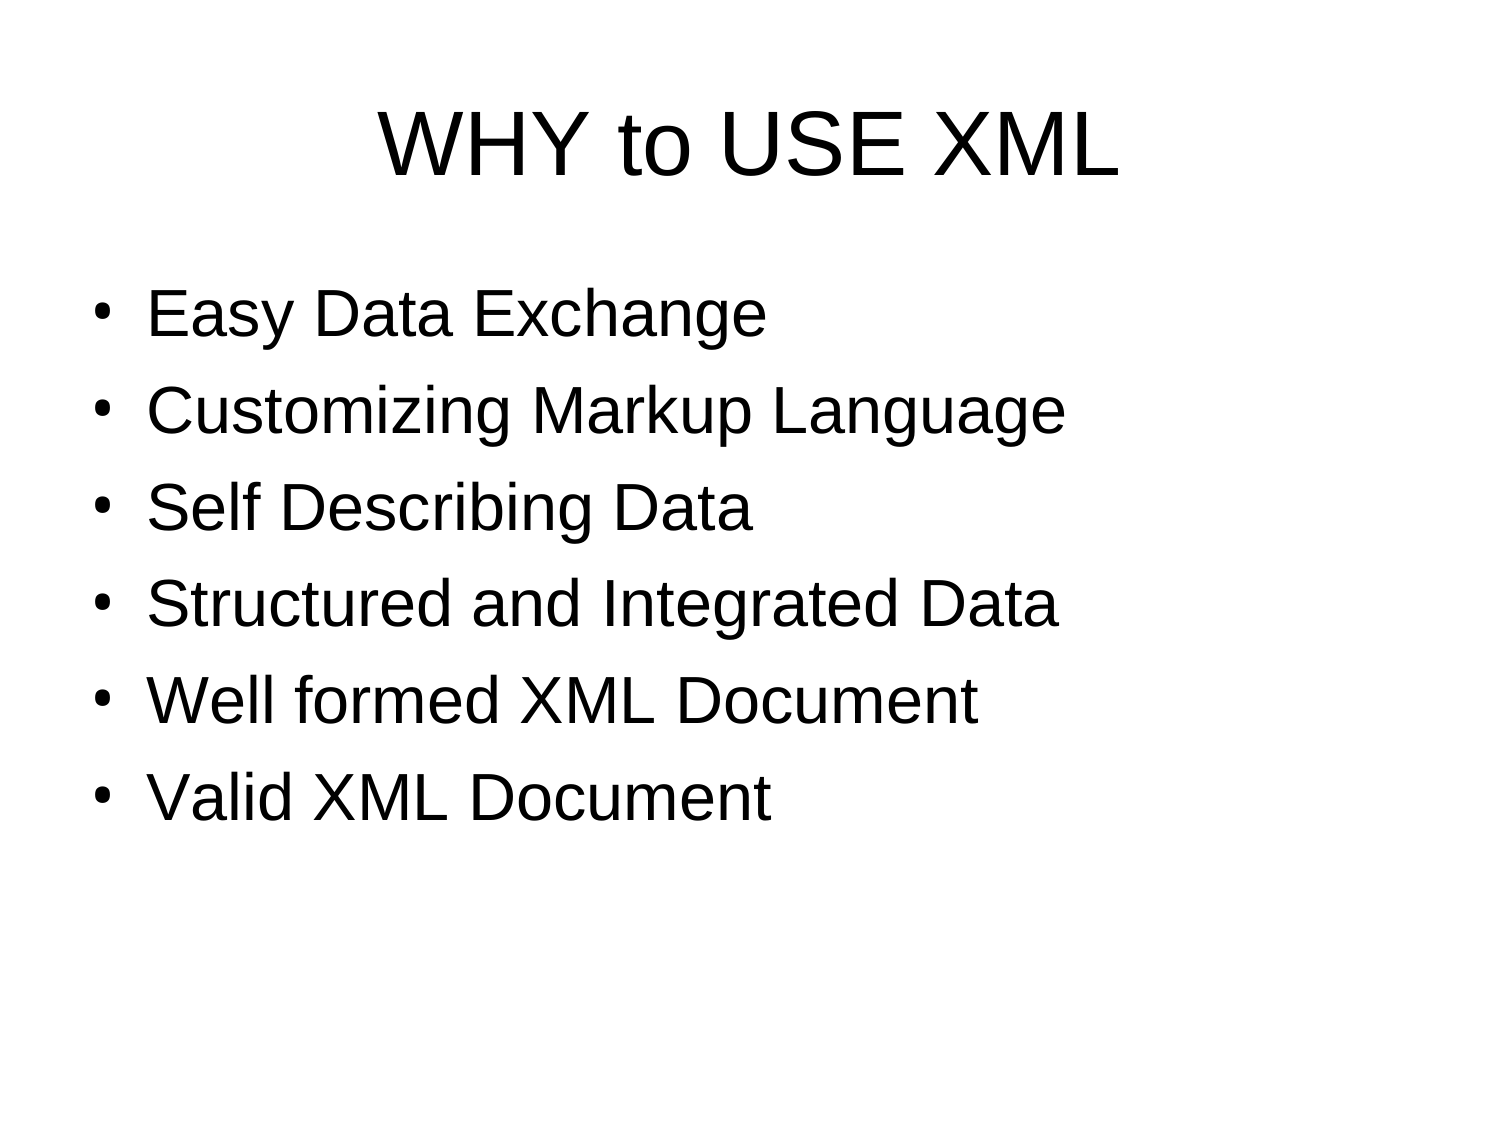

# WHY to USE XML
Easy Data Exchange
Customizing Markup Language
Self Describing Data
Structured and Integrated Data
Well formed XML Document
Valid XML Document